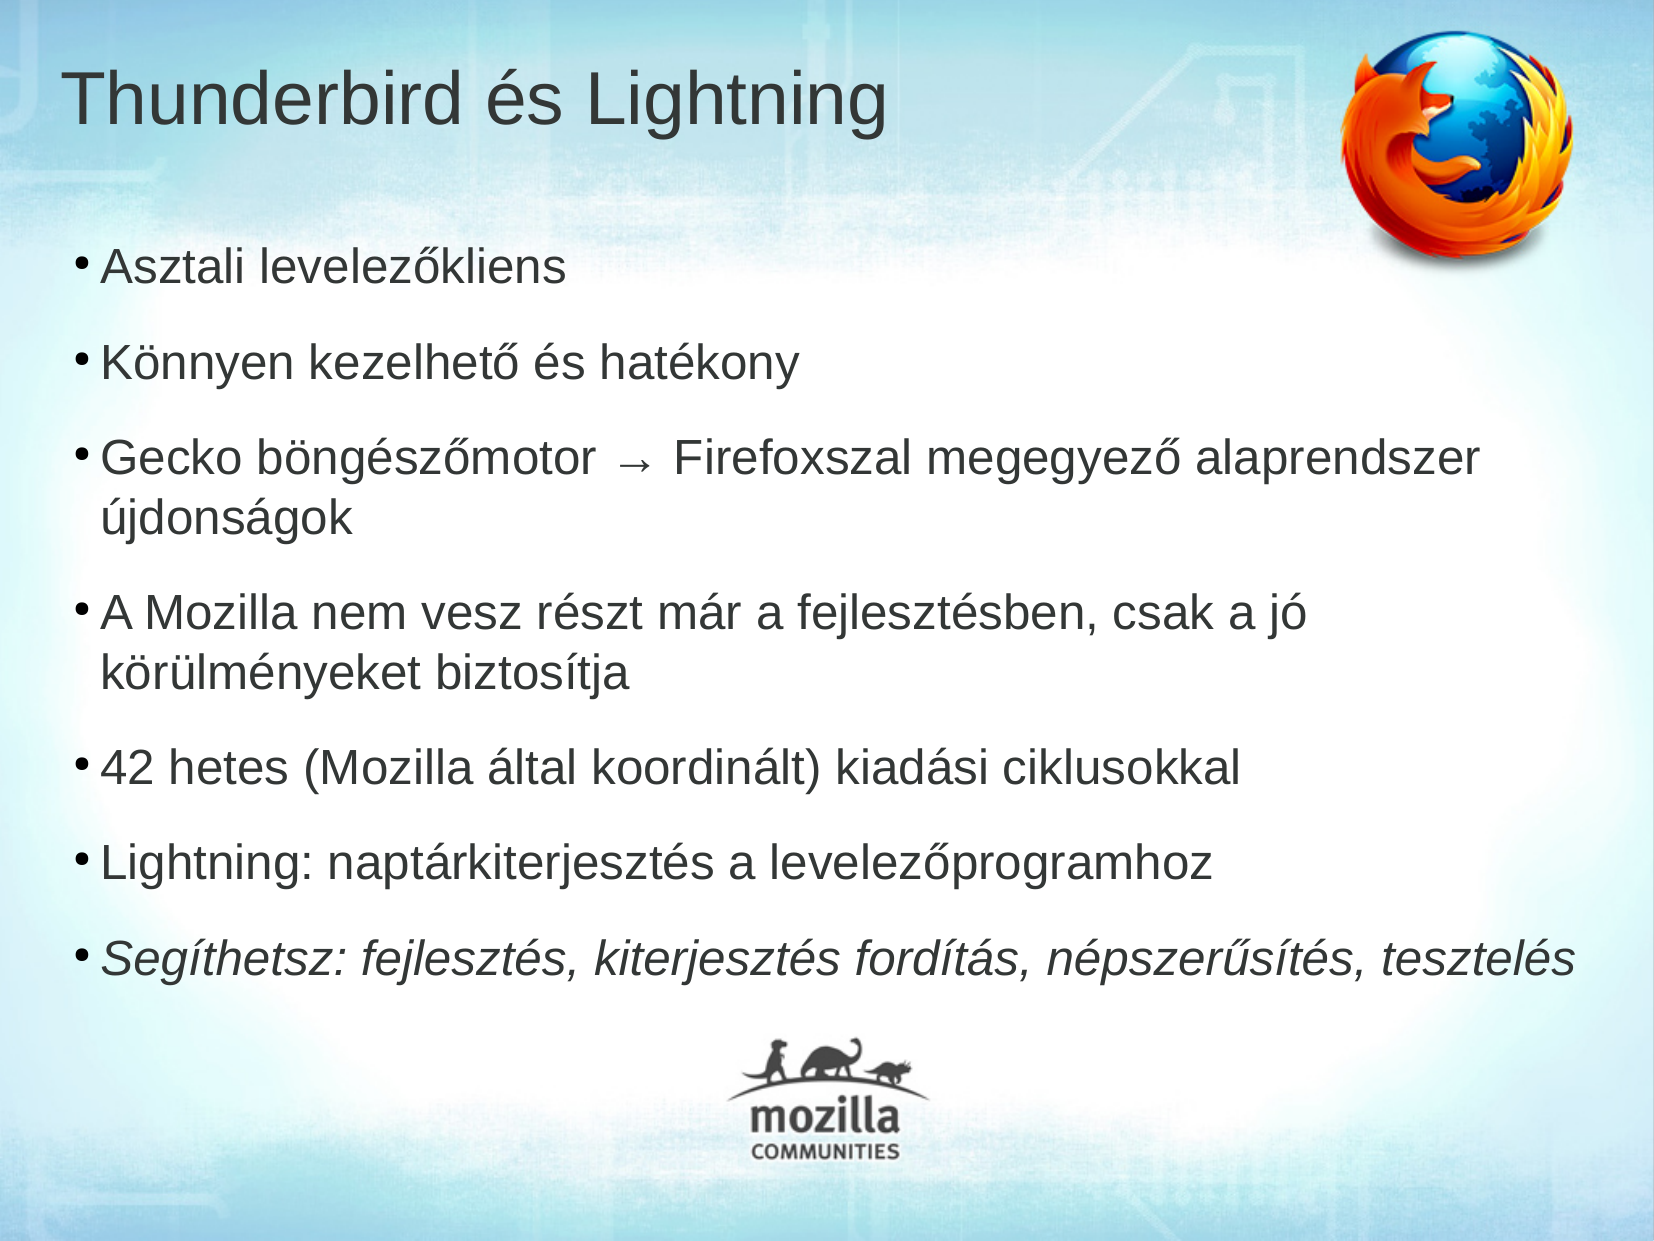

# Thunderbird és Lightning
Asztali levelezőkliens
Könnyen kezelhető és hatékony
Gecko böngészőmotor → Firefoxszal megegyező alaprendszer újdonságok
A Mozilla nem vesz részt már a fejlesztésben, csak a jó körülményeket biztosítja
42 hetes (Mozilla által koordinált) kiadási ciklusokkal
Lightning: naptárkiterjesztés a levelezőprogramhoz
Segíthetsz: fejlesztés, kiterjesztés fordítás, népszerűsítés, tesztelés